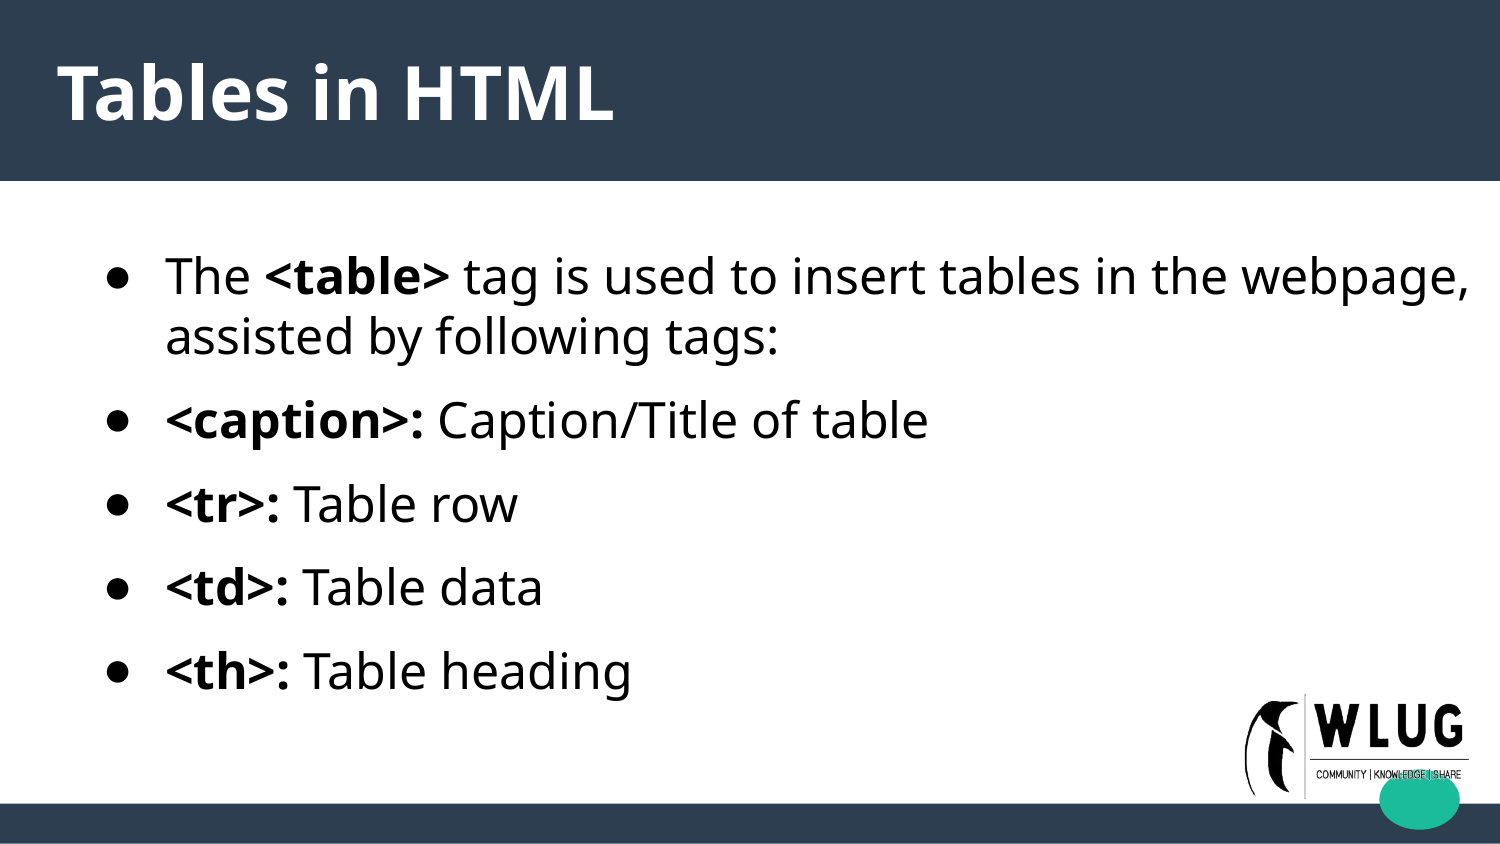

# Tables in HTML
The <table> tag is used to insert tables in the webpage, assisted by following tags:
<caption>: Caption/Title of table
<tr>: Table row
<td>: Table data
<th>: Table heading